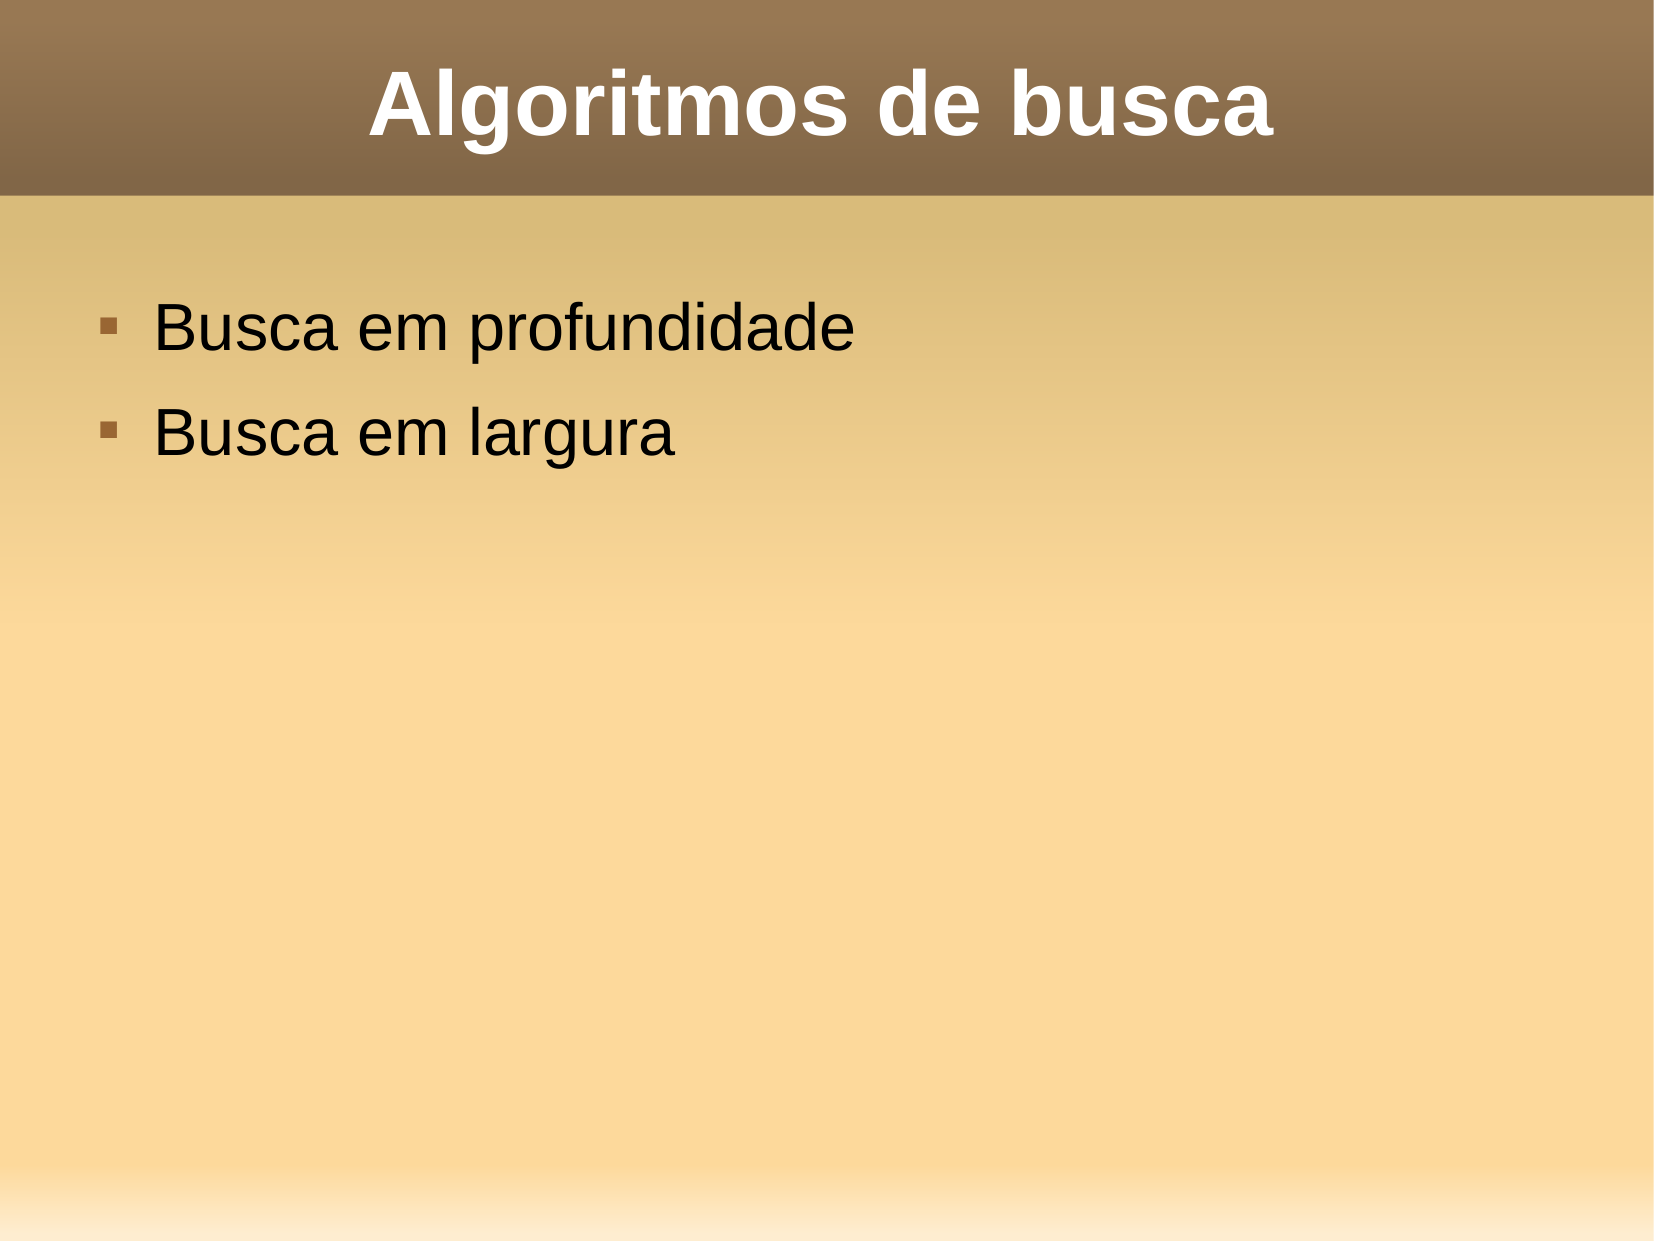

# Algoritmos de busca
Busca em profundidade
Busca em largura